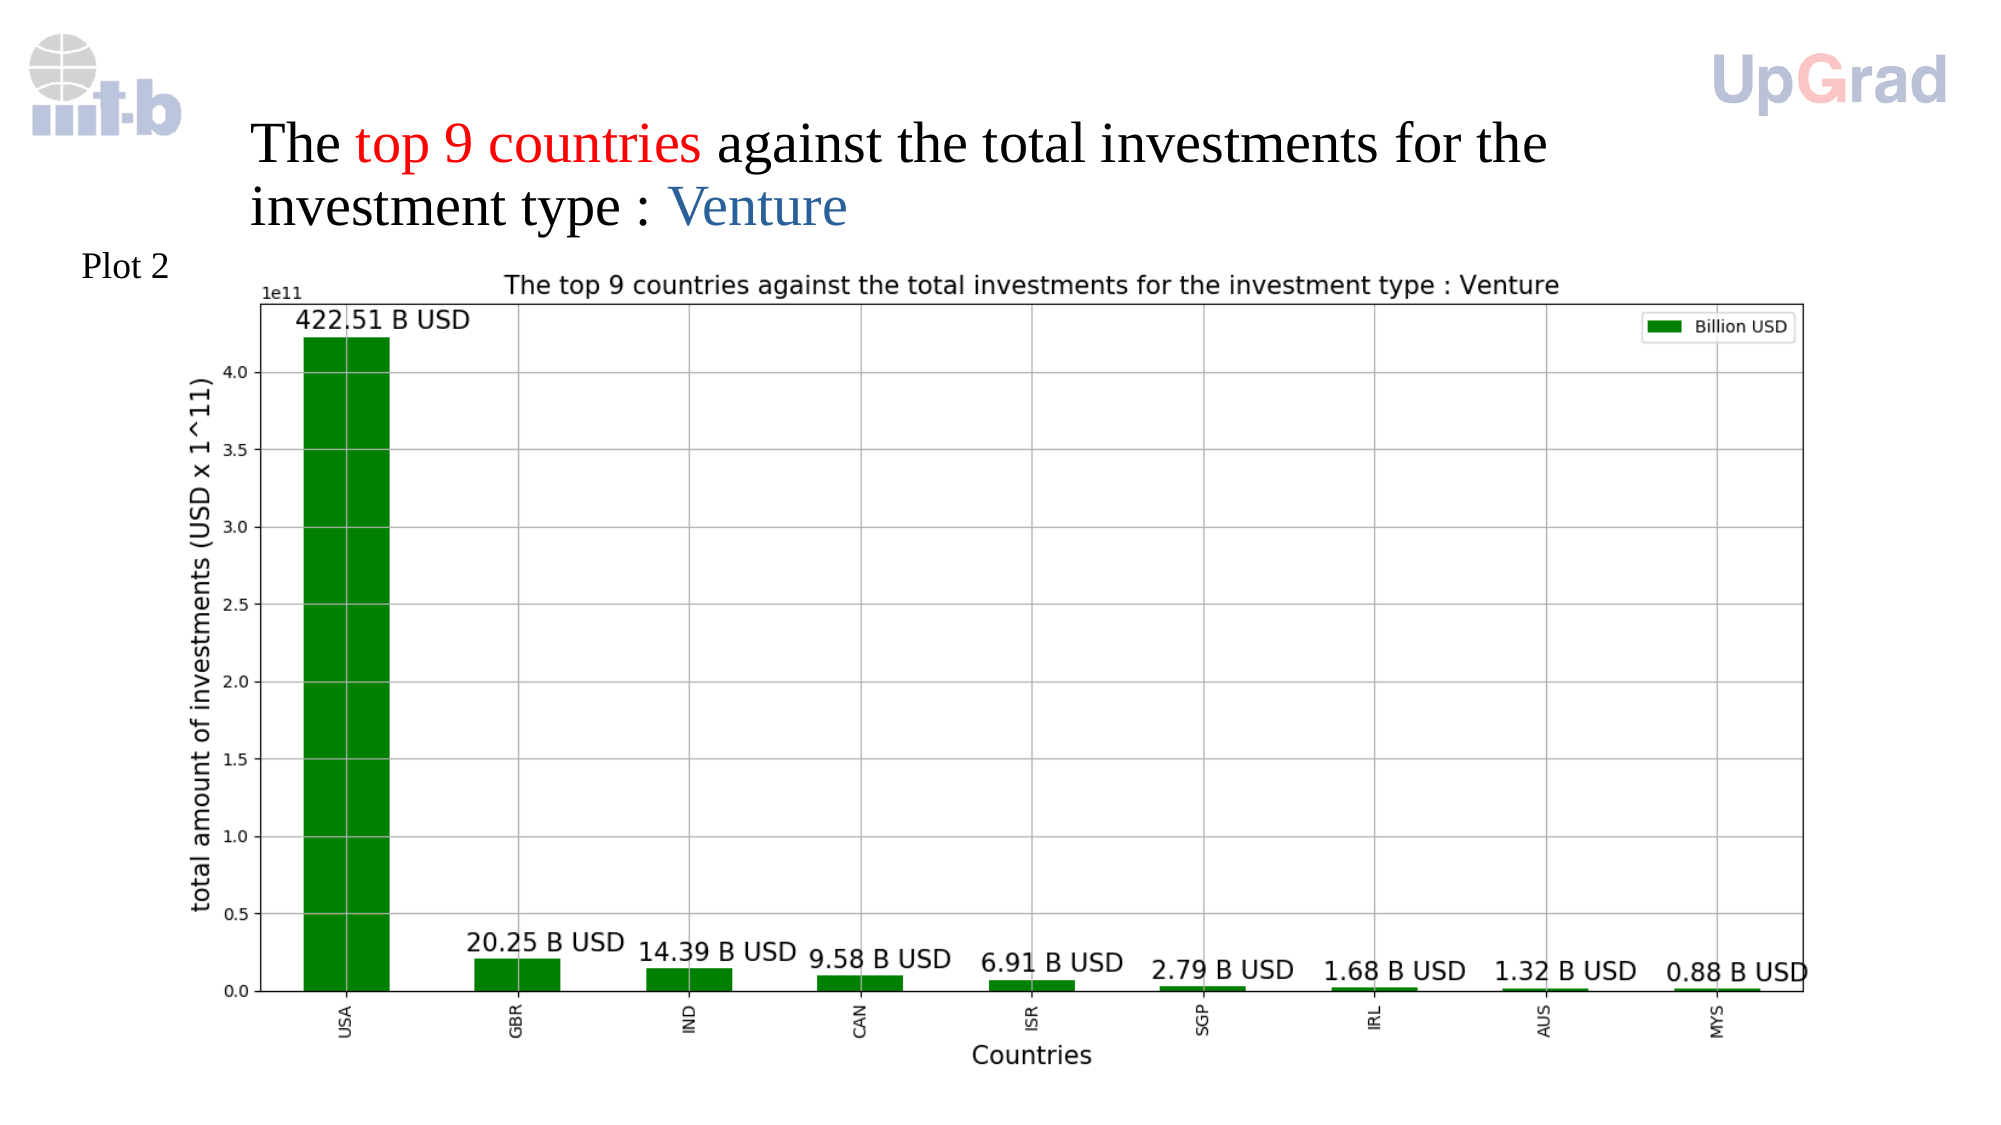

The top 9 countries against the total investments for the investment type : Venture
Plot 2